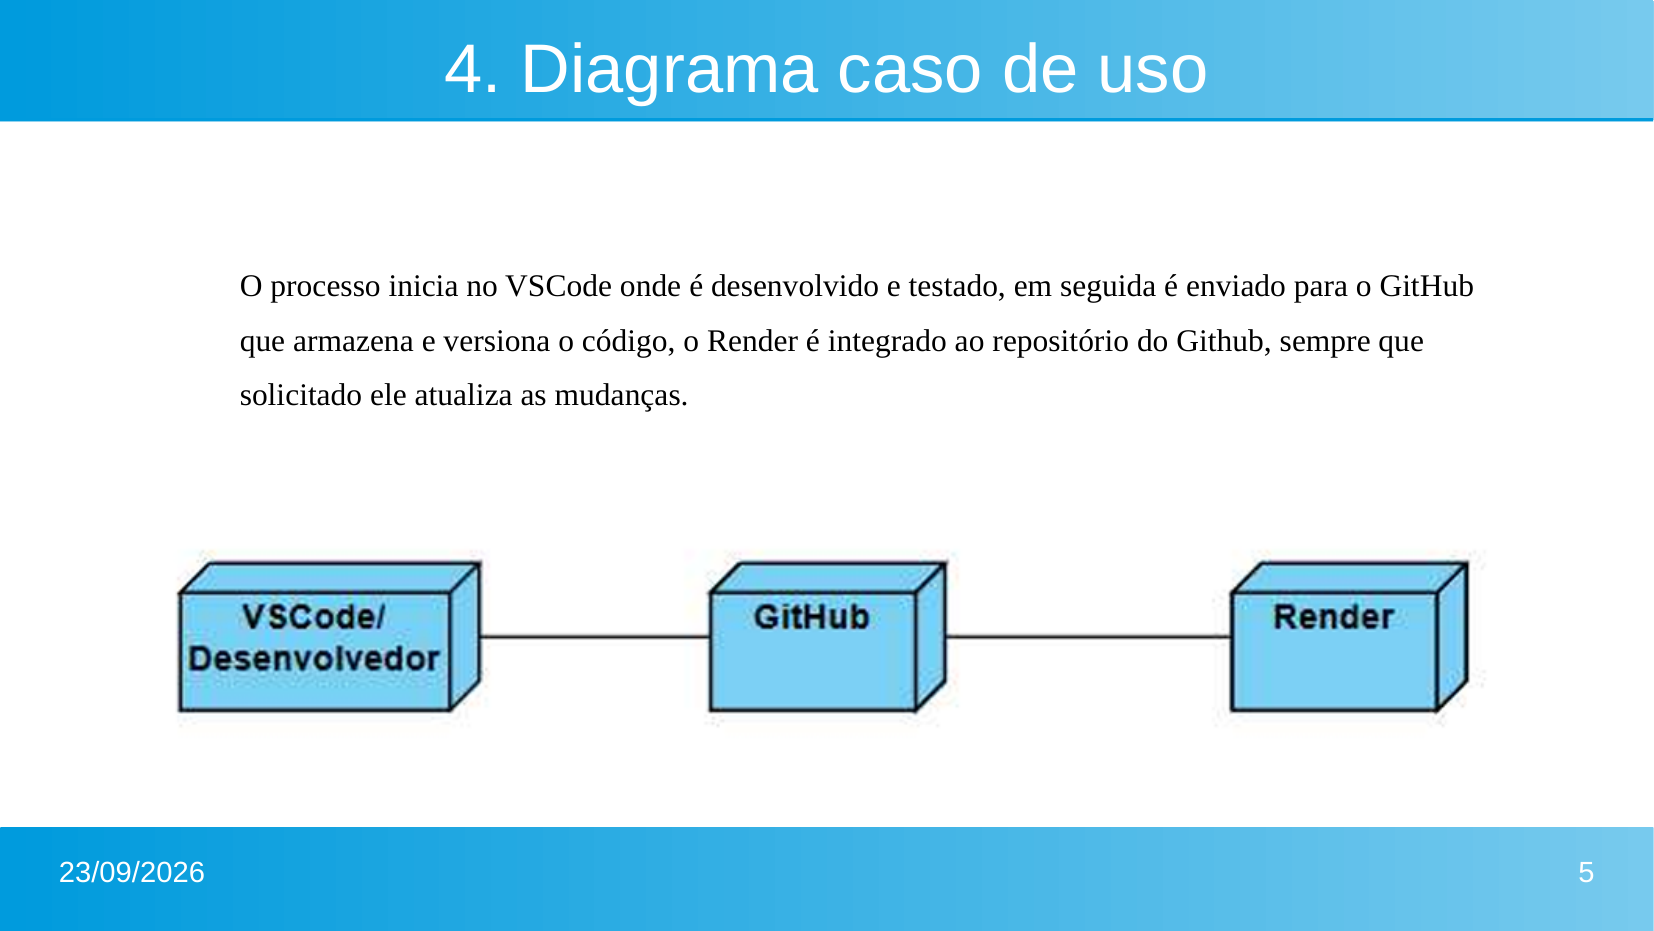

# 4. Diagrama caso de uso
5